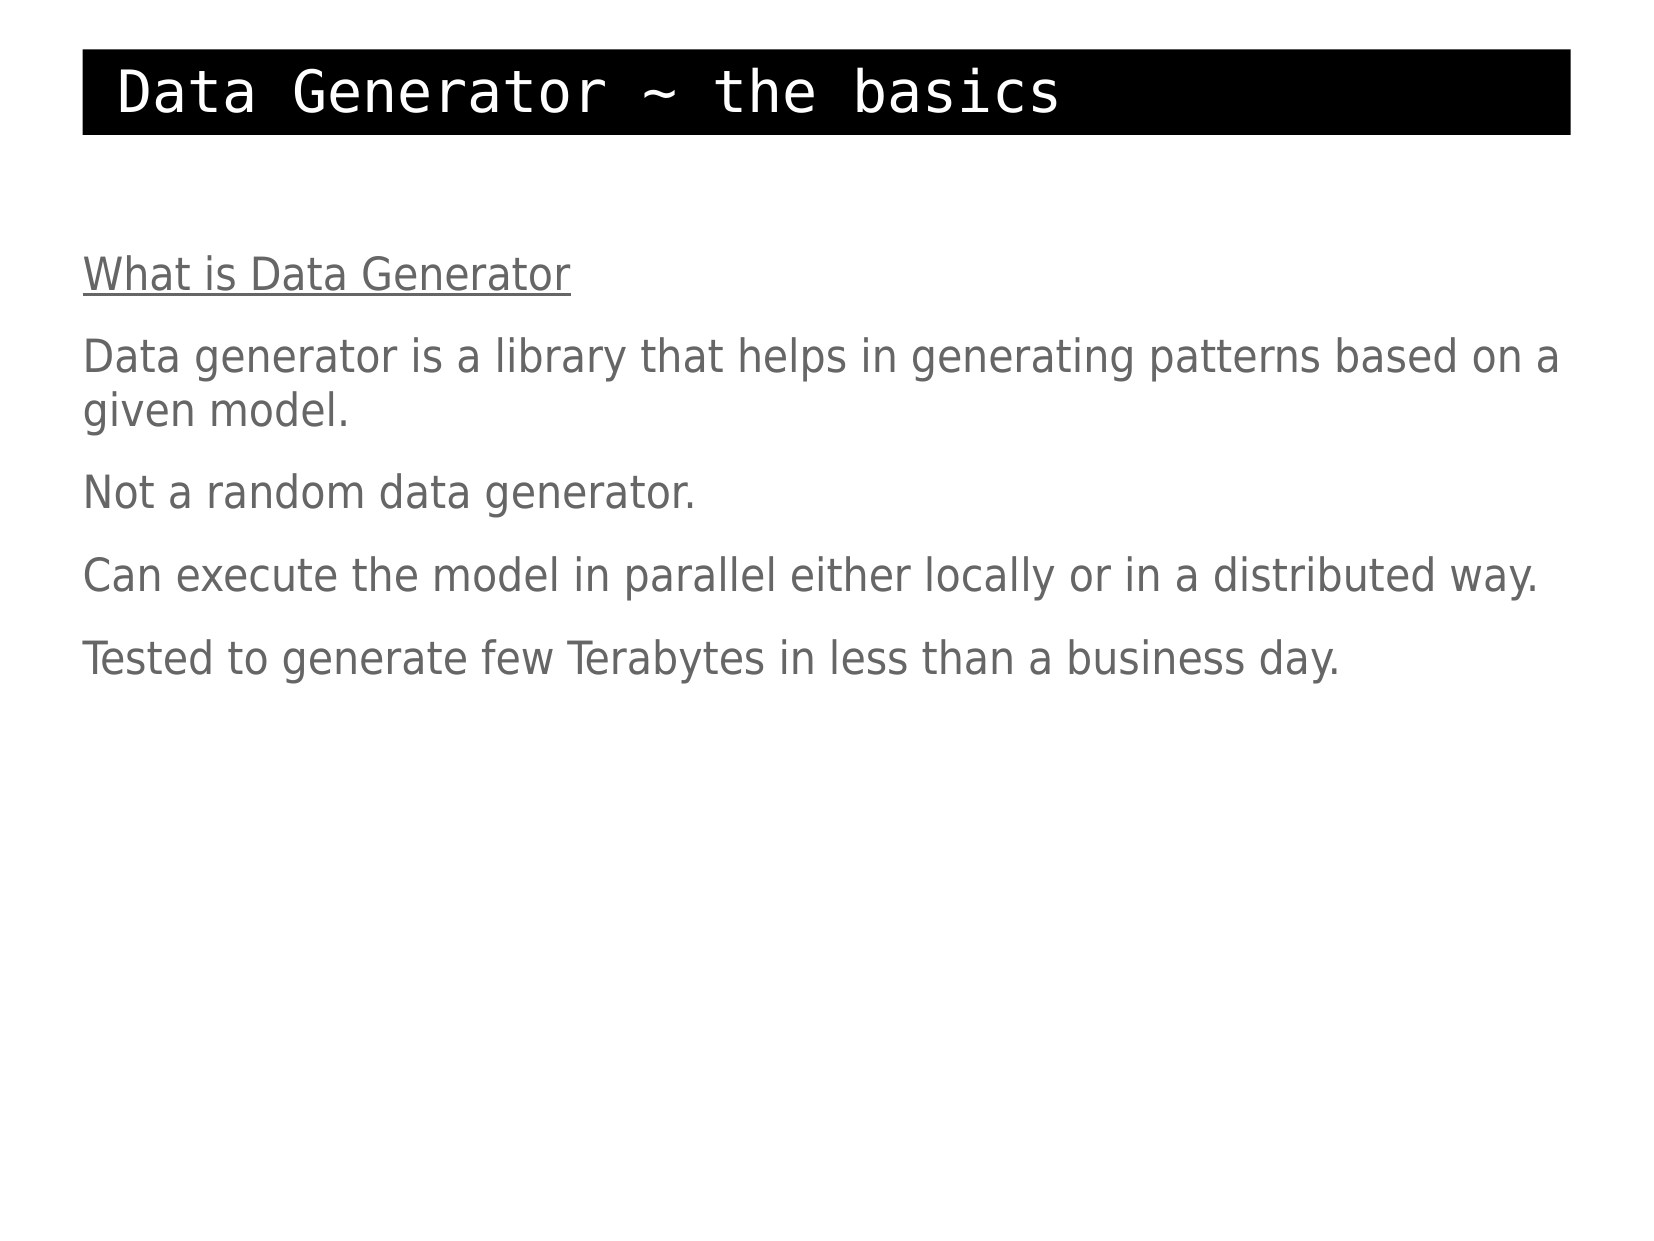

# Data Generator ~ the basics
What is Data Generator
Data generator is a library that helps in generating patterns based on a given model.
Not a random data generator.
Can execute the model in parallel either locally or in a distributed way.
Tested to generate few Terabytes in less than a business day.